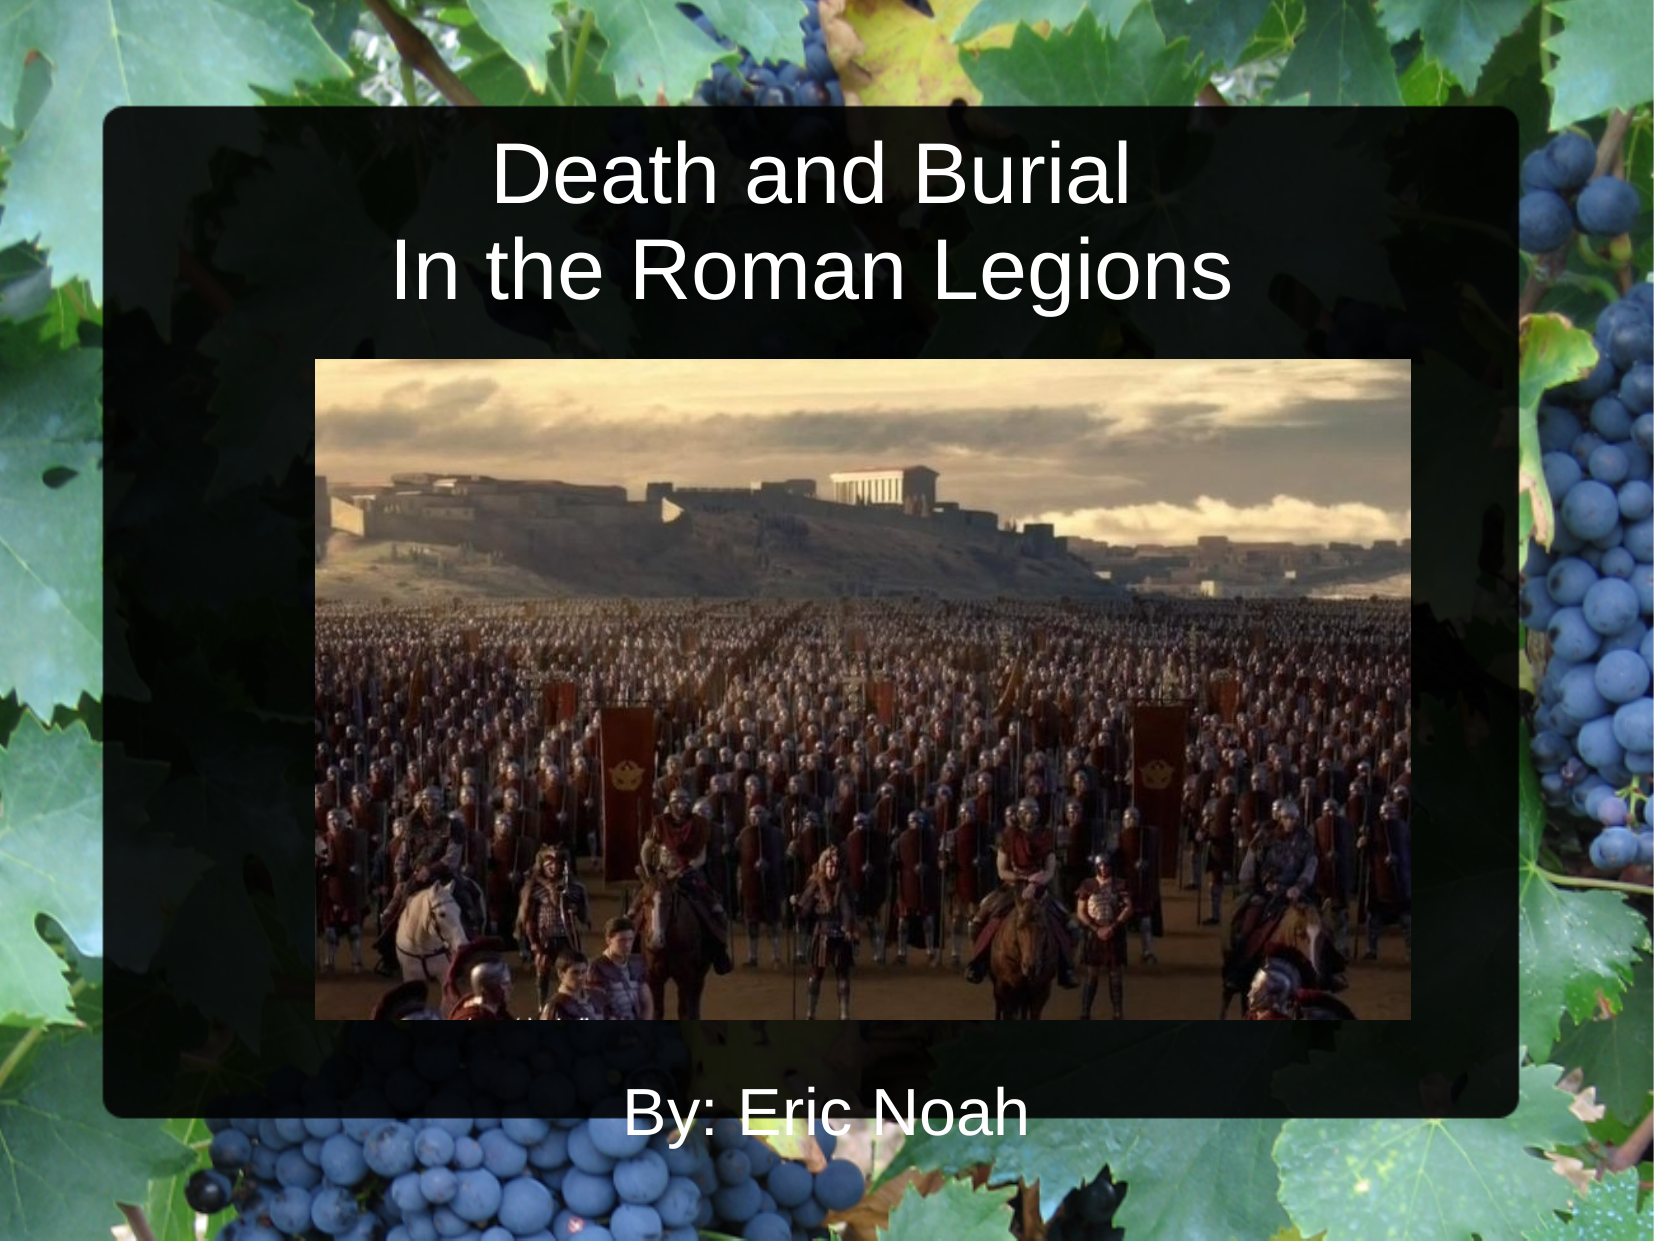

# Death and Burial In the Roman Legions
By: Eric Noah